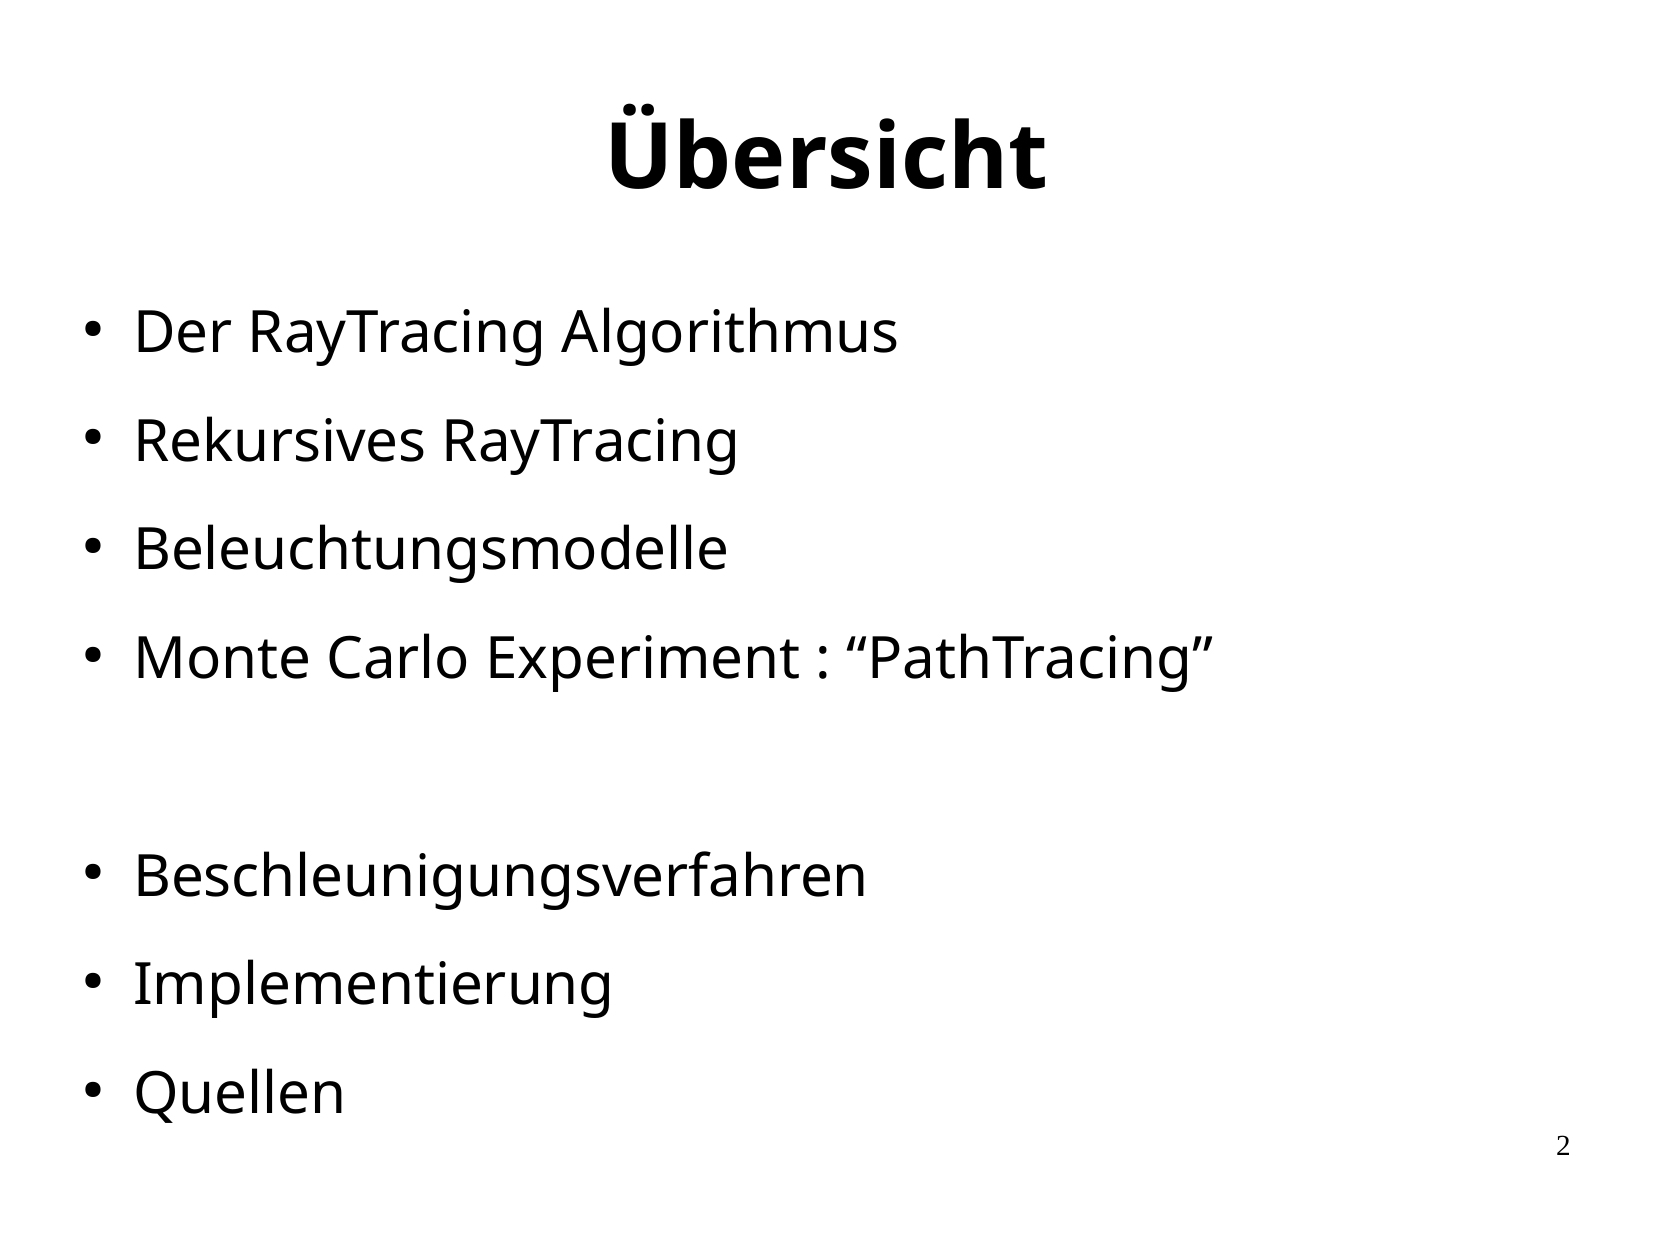

# Übersicht
 Der RayTracing Algorithmus
 Rekursives RayTracing
 Beleuchtungsmodelle
 Monte Carlo Experiment : “PathTracing”
 Beschleunigungsverfahren
 Implementierung
 Quellen
2